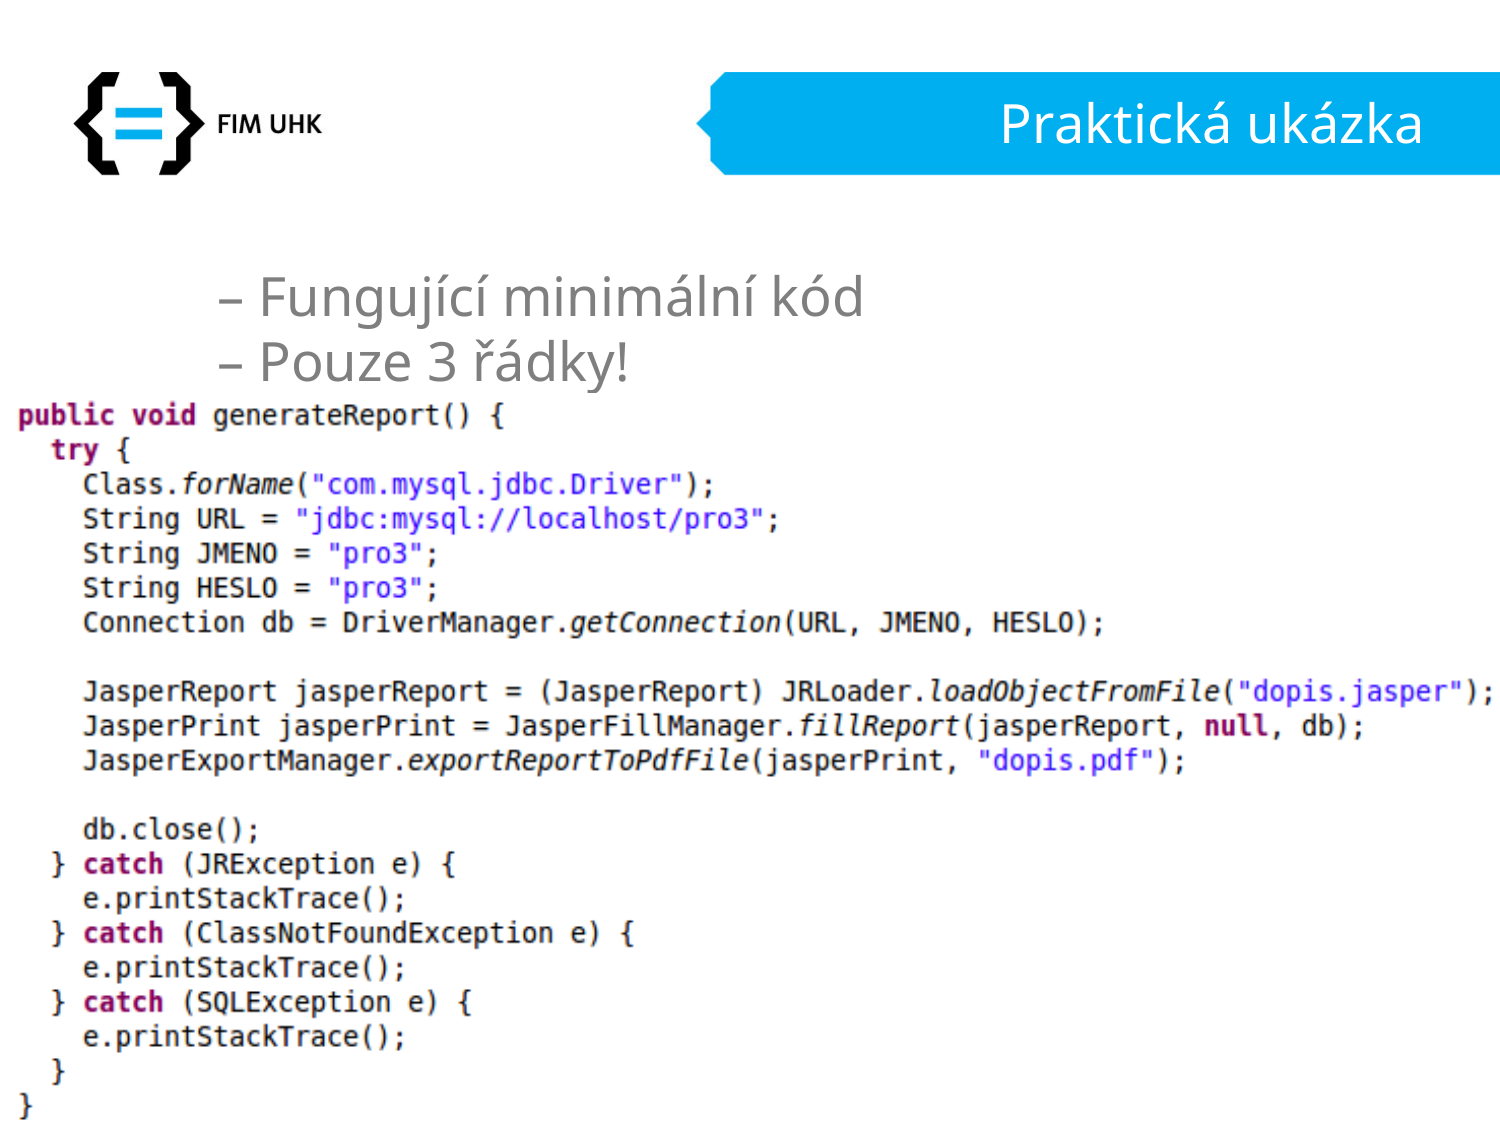

# Praktická ukázka
– Fungující minimální kód
– Pouze 3 řádky!